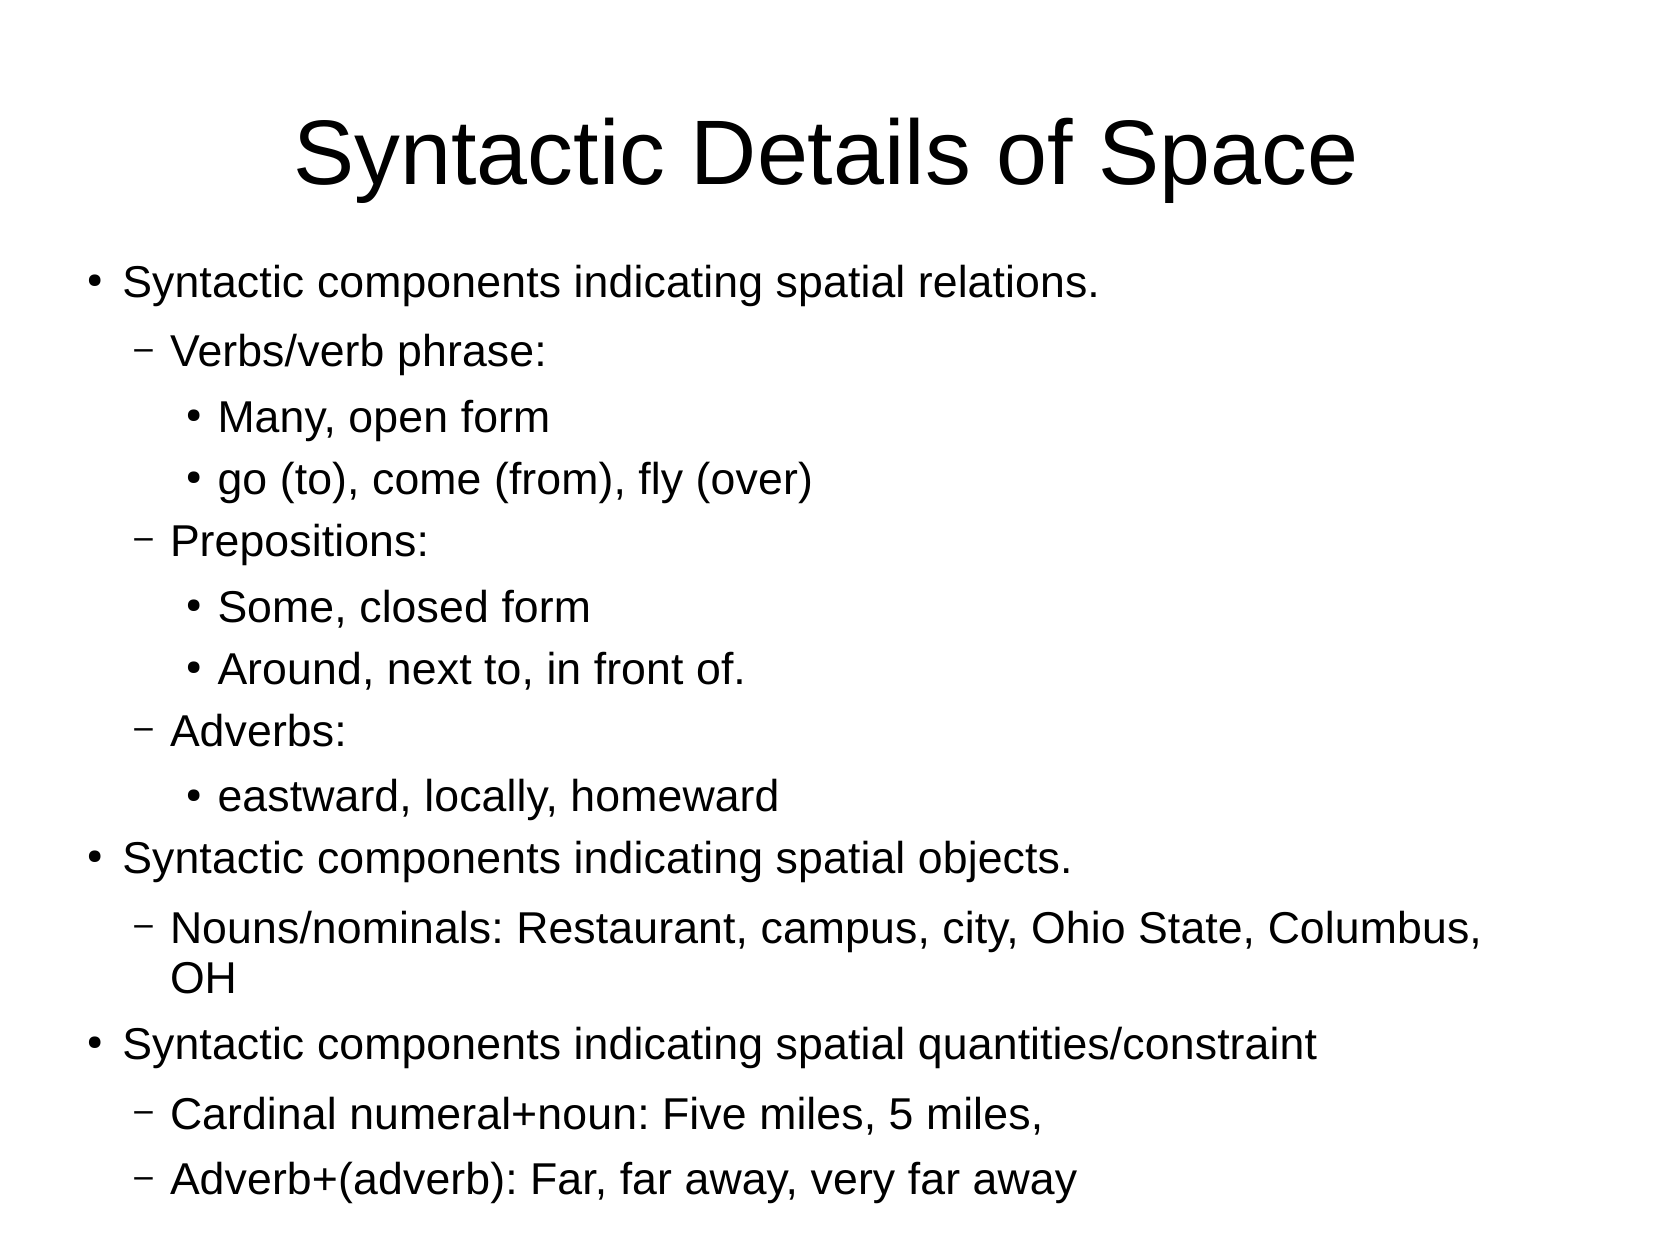

# Syntactic Details of Space
Syntactic components indicating spatial relations.
Verbs/verb phrase:
Many, open form
go (to), come (from), fly (over)
Prepositions:
Some, closed form
Around, next to, in front of.
Adverbs:
eastward, locally, homeward
Syntactic components indicating spatial objects.
Nouns/nominals: Restaurant, campus, city, Ohio State, Columbus, OH
Syntactic components indicating spatial quantities/constraint
Cardinal numeral+noun: Five miles, 5 miles,
Adverb+(adverb): Far, far away, very far away